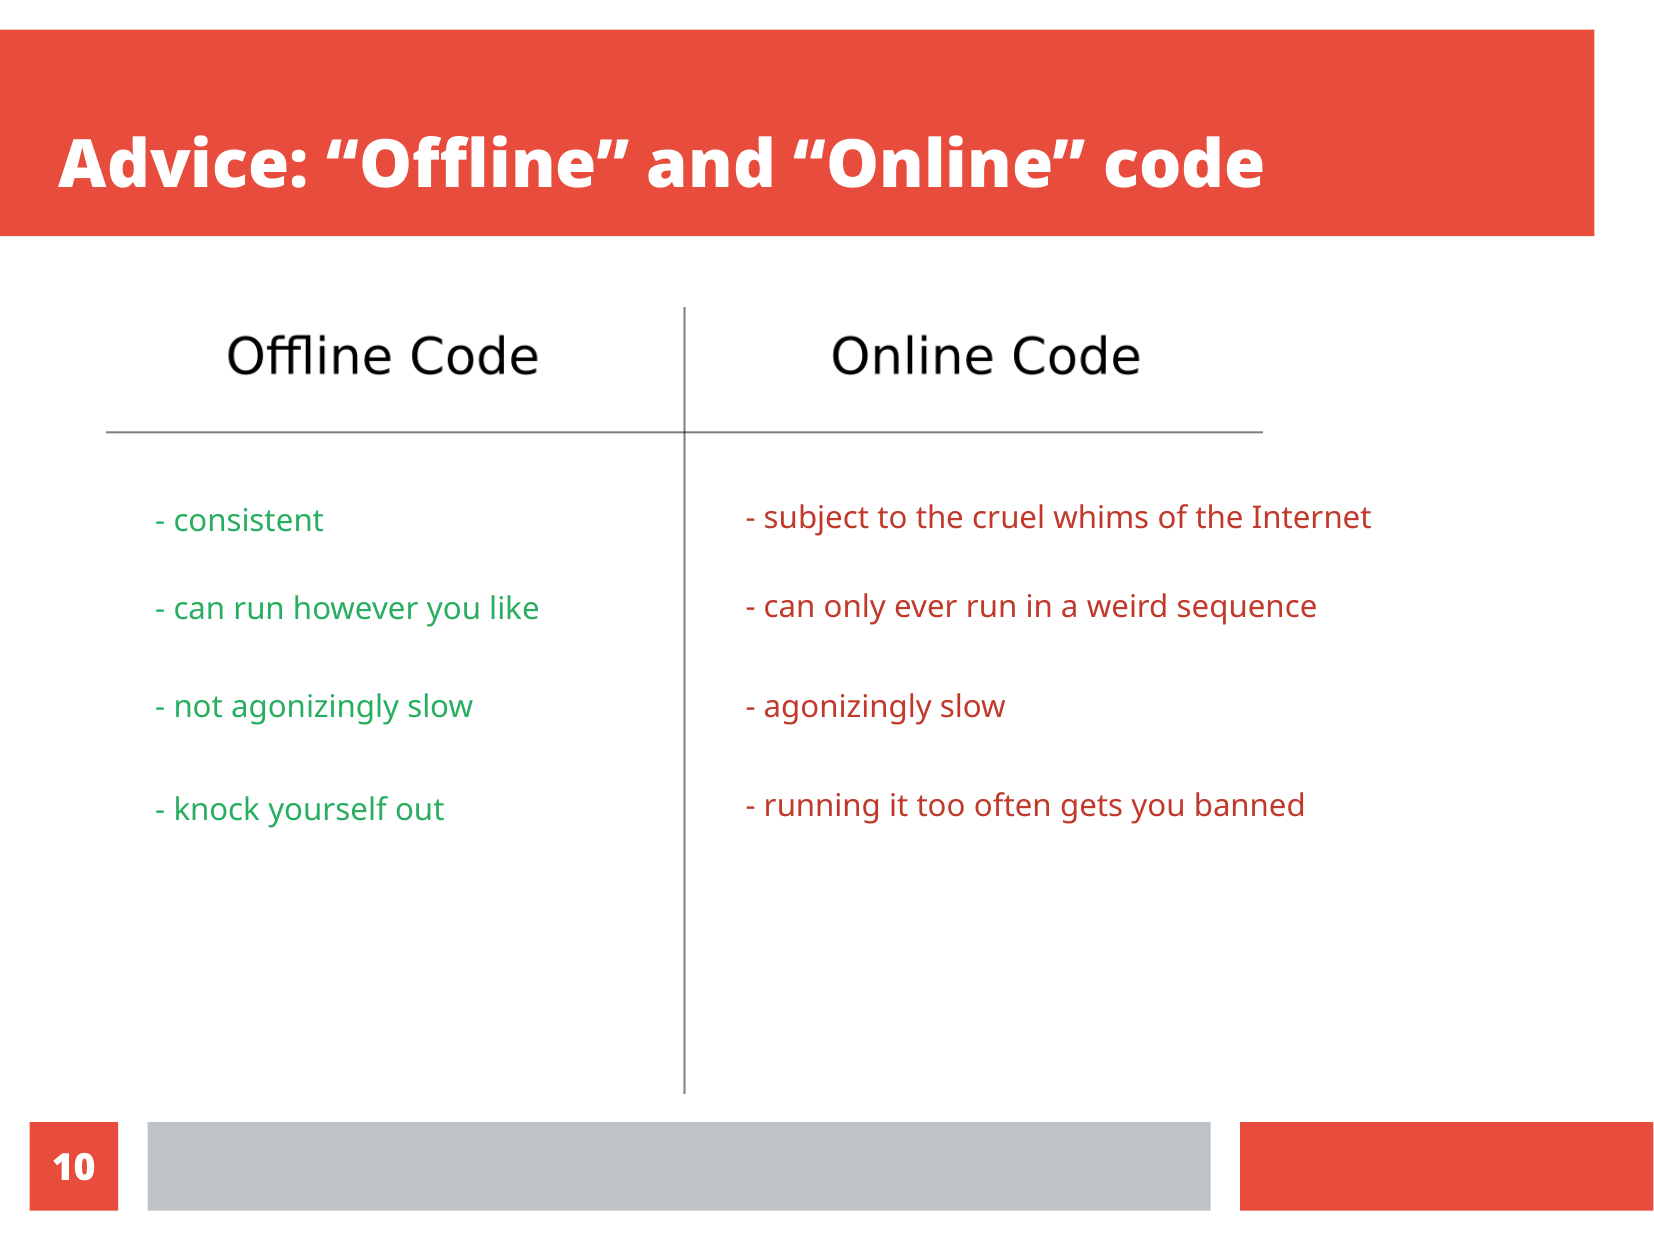

# Advice: “Offline” and “Online” code
- subject to the cruel whims of the Internet
- consistent
- can only ever run in a weird sequence
- can run however you like
- not agonizingly slow
- agonizingly slow
- running it too often gets you banned
- knock yourself out
10